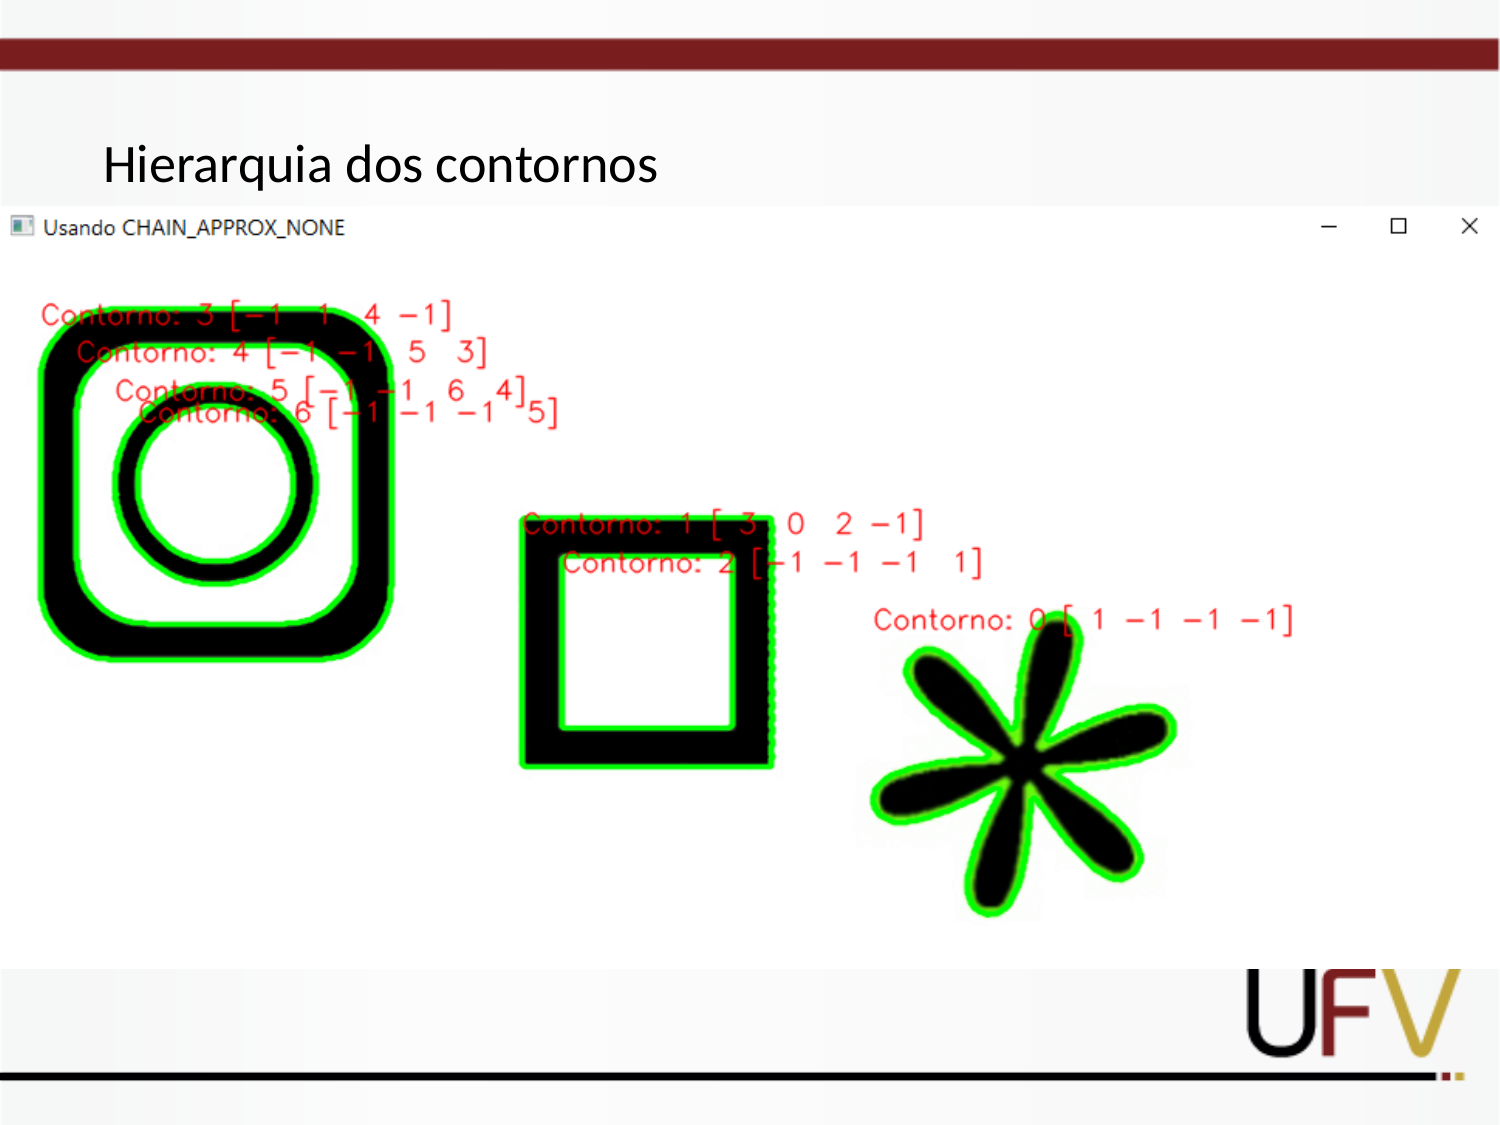

# Hierarquia dos contornos
Se existem objetos dentro de outros objetos, existe uma hierarquia dos contornos. A hierarquia pode ser representada por
[Next, Previous, First_Child, Parent]